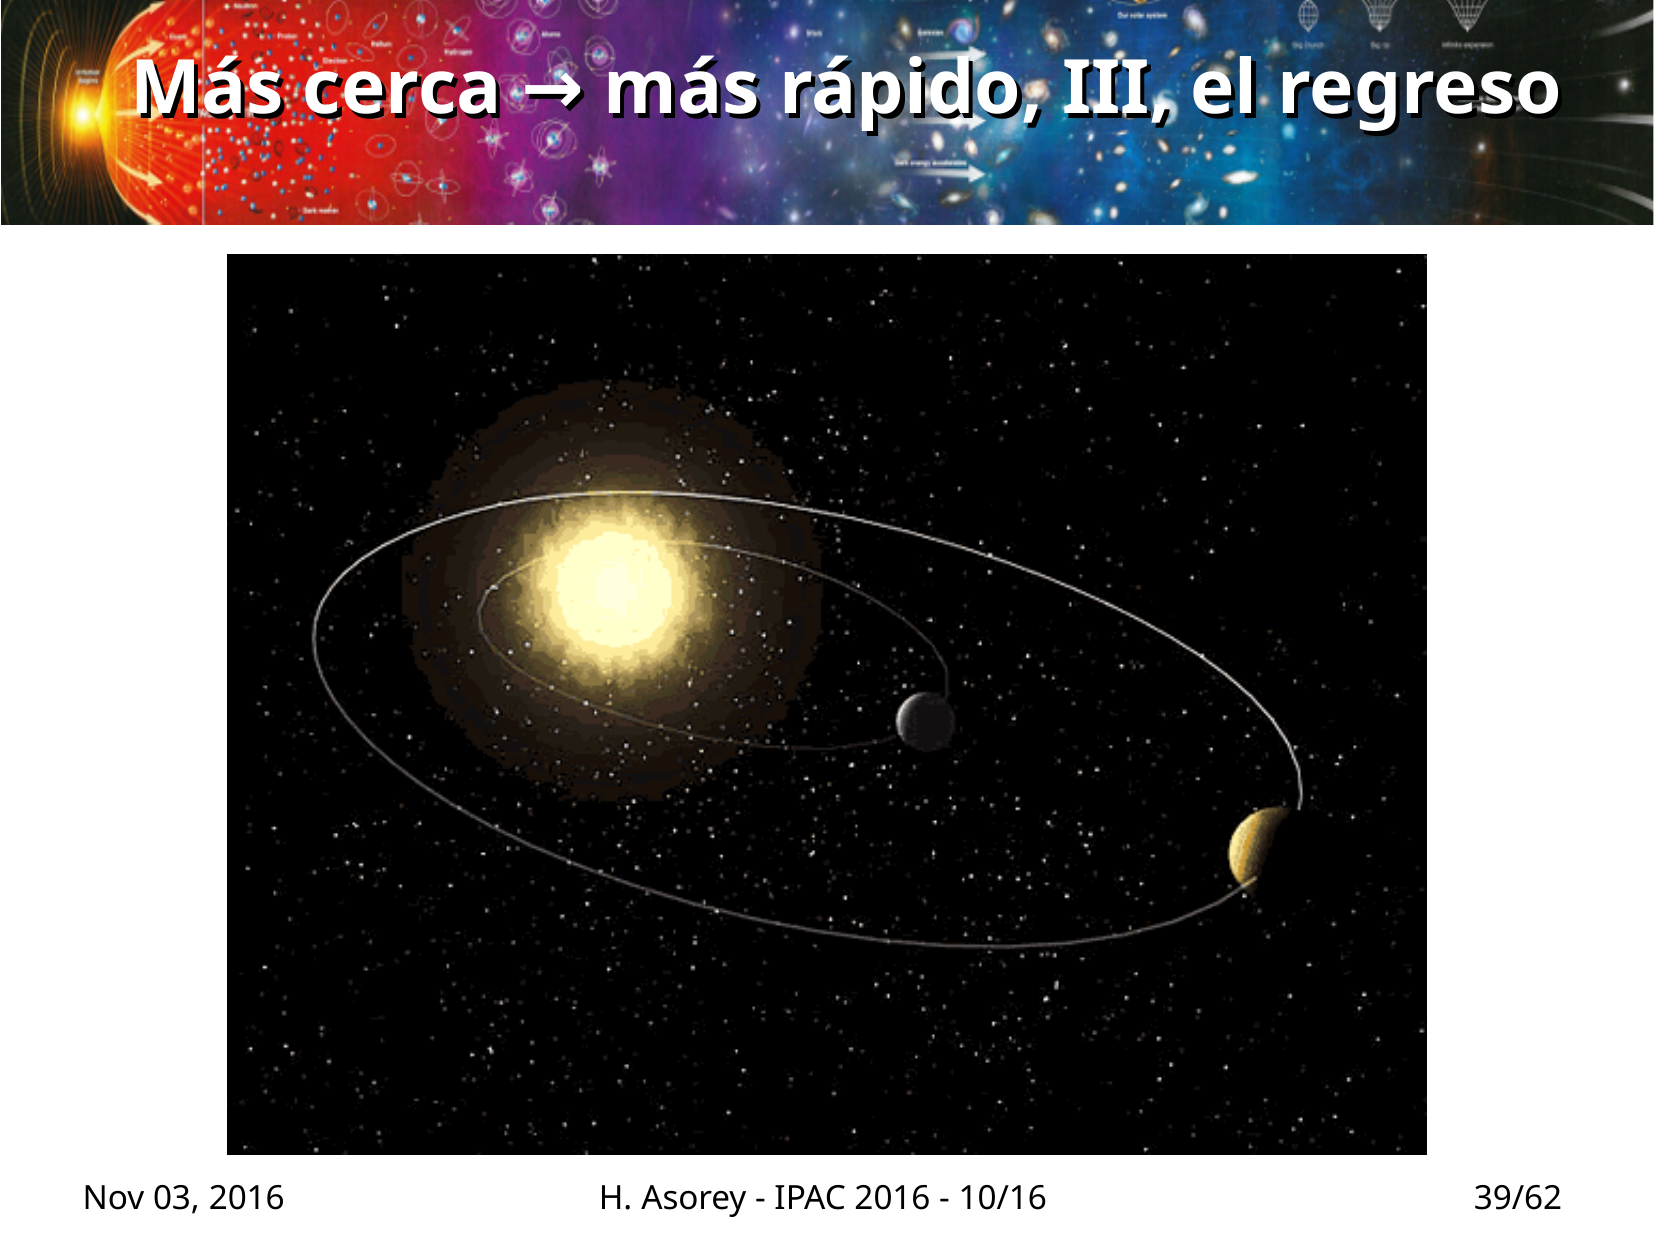

# Más cerca → más rápido, III, el regreso
Nov 03, 2016
H. Asorey - IPAC 2016 - 10/16
39